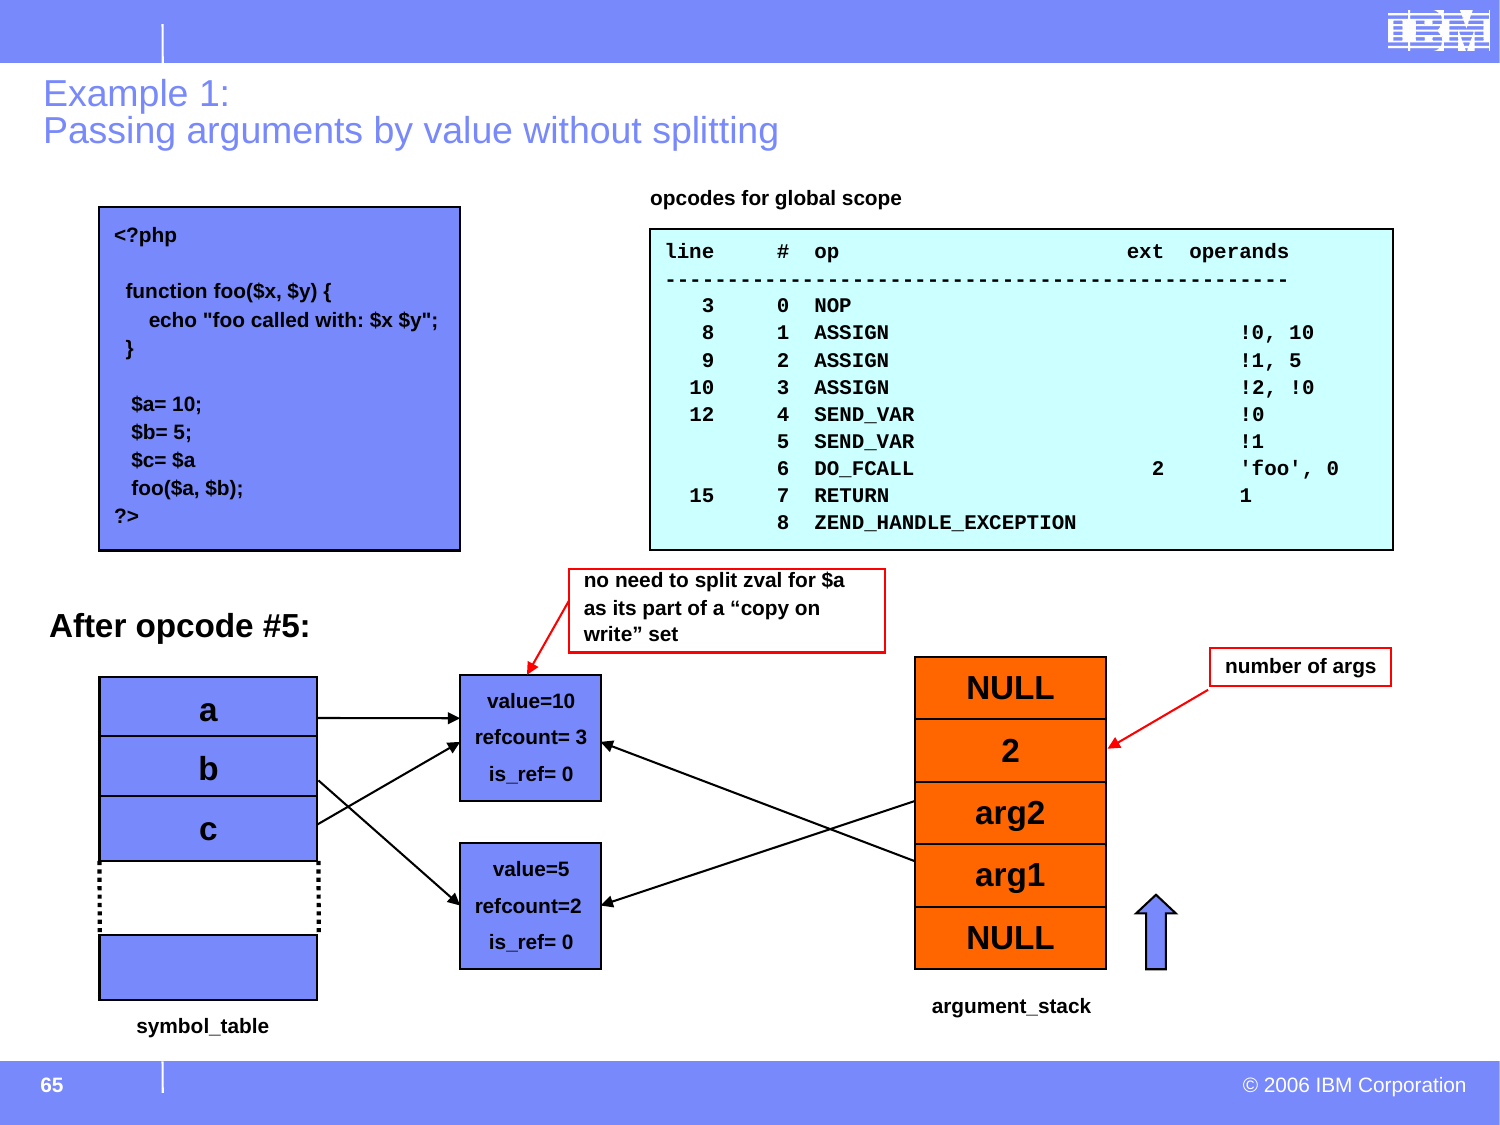

# Example 1: Passing arguments by value without splitting
opcodes for global scope
<?php
 function foo($x, $y) {
 echo "foo called with: $x $y";
 }
 $a= 10;
 $b= 5;
 $c= $a
 foo($a, $b);
?>
line # op ext operands
--------------------------------------------------
 3 0 NOP
 8 1 ASSIGN !0, 10
 9 2 ASSIGN !1, 5
 10 3 ASSIGN !2, !0
 12 4 SEND_VAR !0
 5 SEND_VAR !1
 6 DO_FCALL 2 'foo', 0
 15 7 RETURN 1
 8 ZEND_HANDLE_EXCEPTION
no need to split zval for $a
as its part of a “copy on
write” set
After opcode #5:
number of args
NULL
2
arg2
arg1
NULL
value=10
refcount= 3
is_ref= 0
a
b
c
value=5
refcount=2
is_ref= 0
argument_stack
symbol_table
65